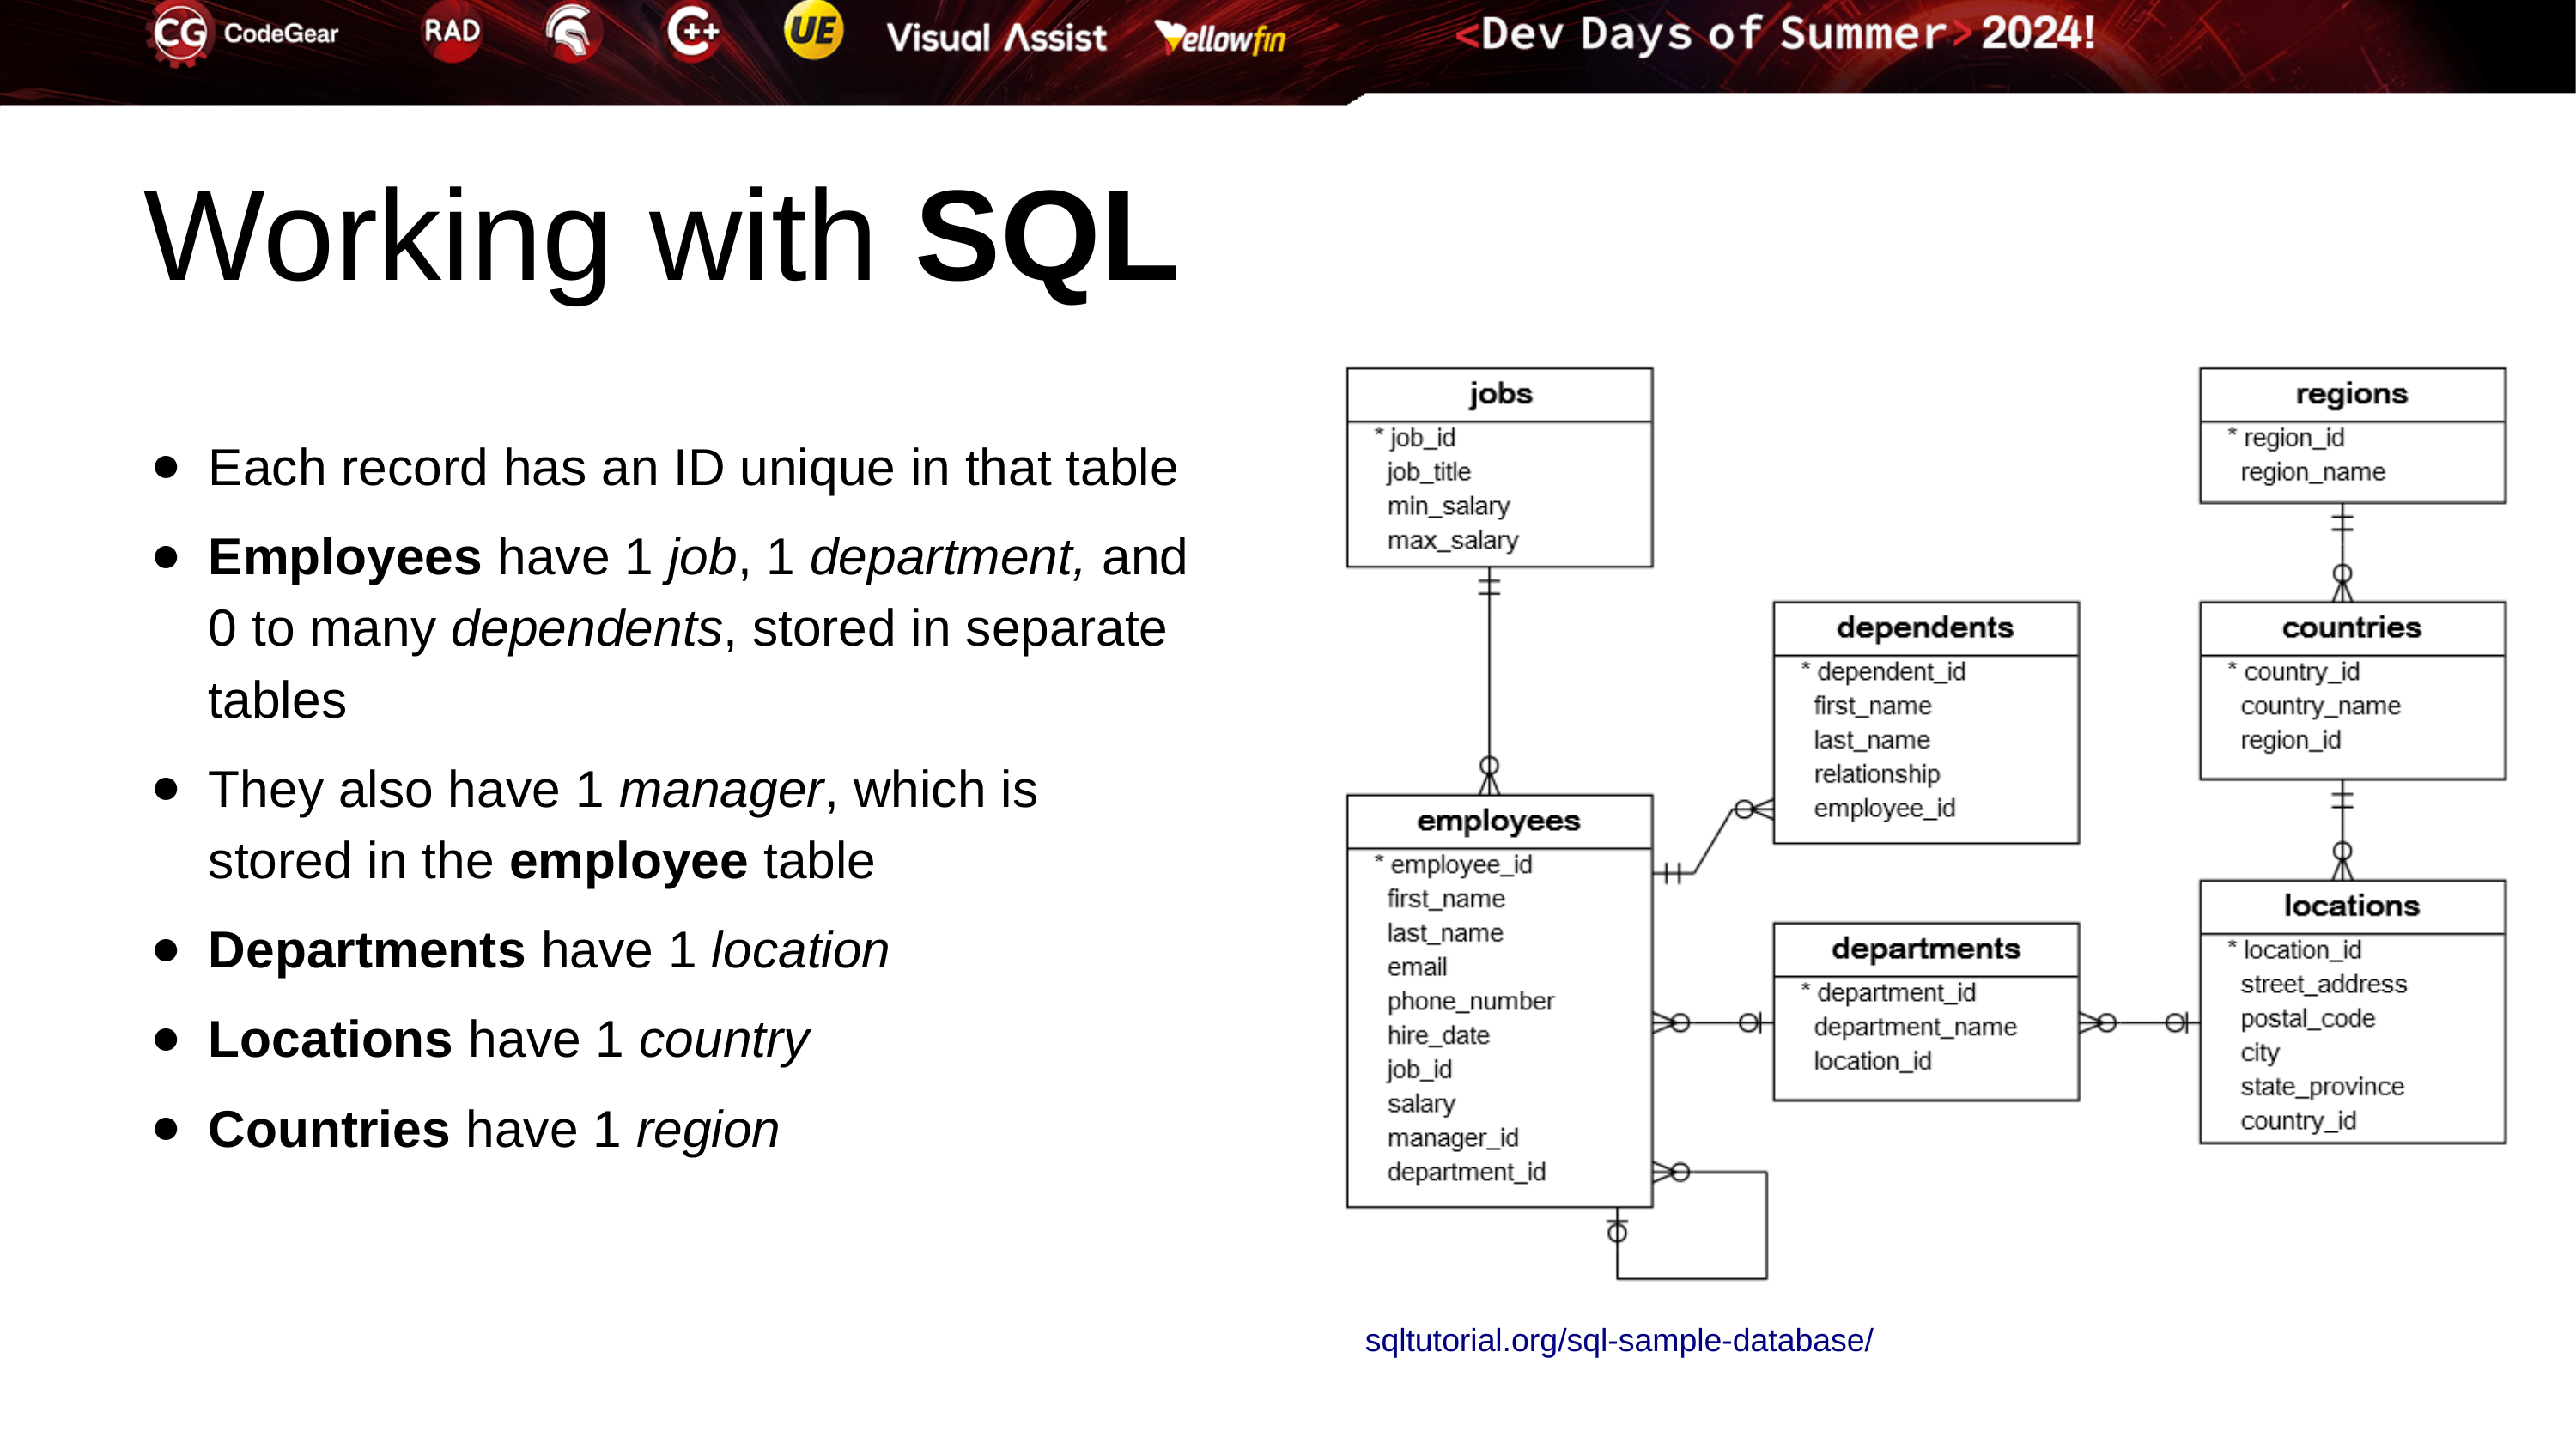

# Working with SQL
Each record has an ID unique in that table
Employees have 1 job, 1 department, and 0 to many dependents, stored in separate tables
They also have 1 manager, which is stored in the employee table
Departments have 1 location
Locations have 1 country
Countries have 1 region
sqltutorial.org/sql-sample-database/